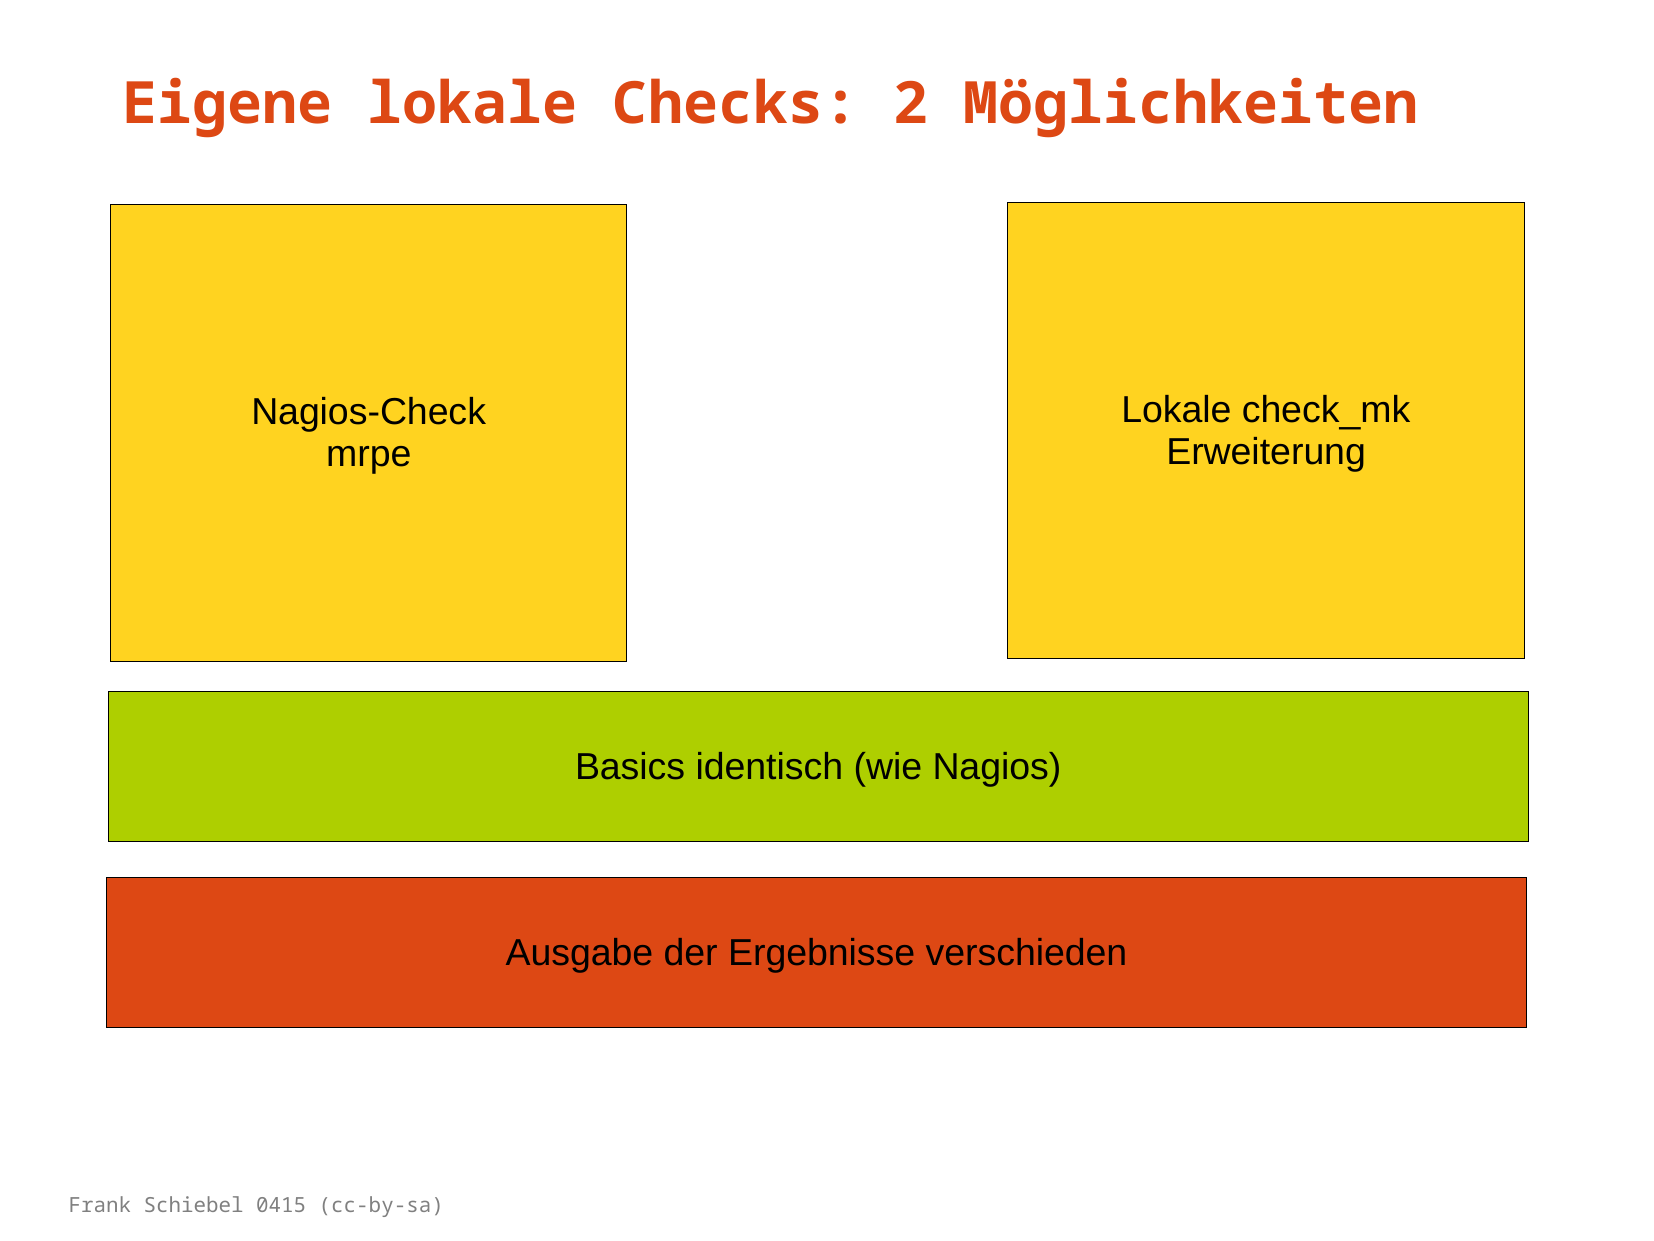

Eigene lokale Checks: 2 Möglichkeiten
Lokale check_mk
Erweiterung
Nagios-Check
mrpe
Basics identisch (wie Nagios)
Ausgabe der Ergebnisse verschieden